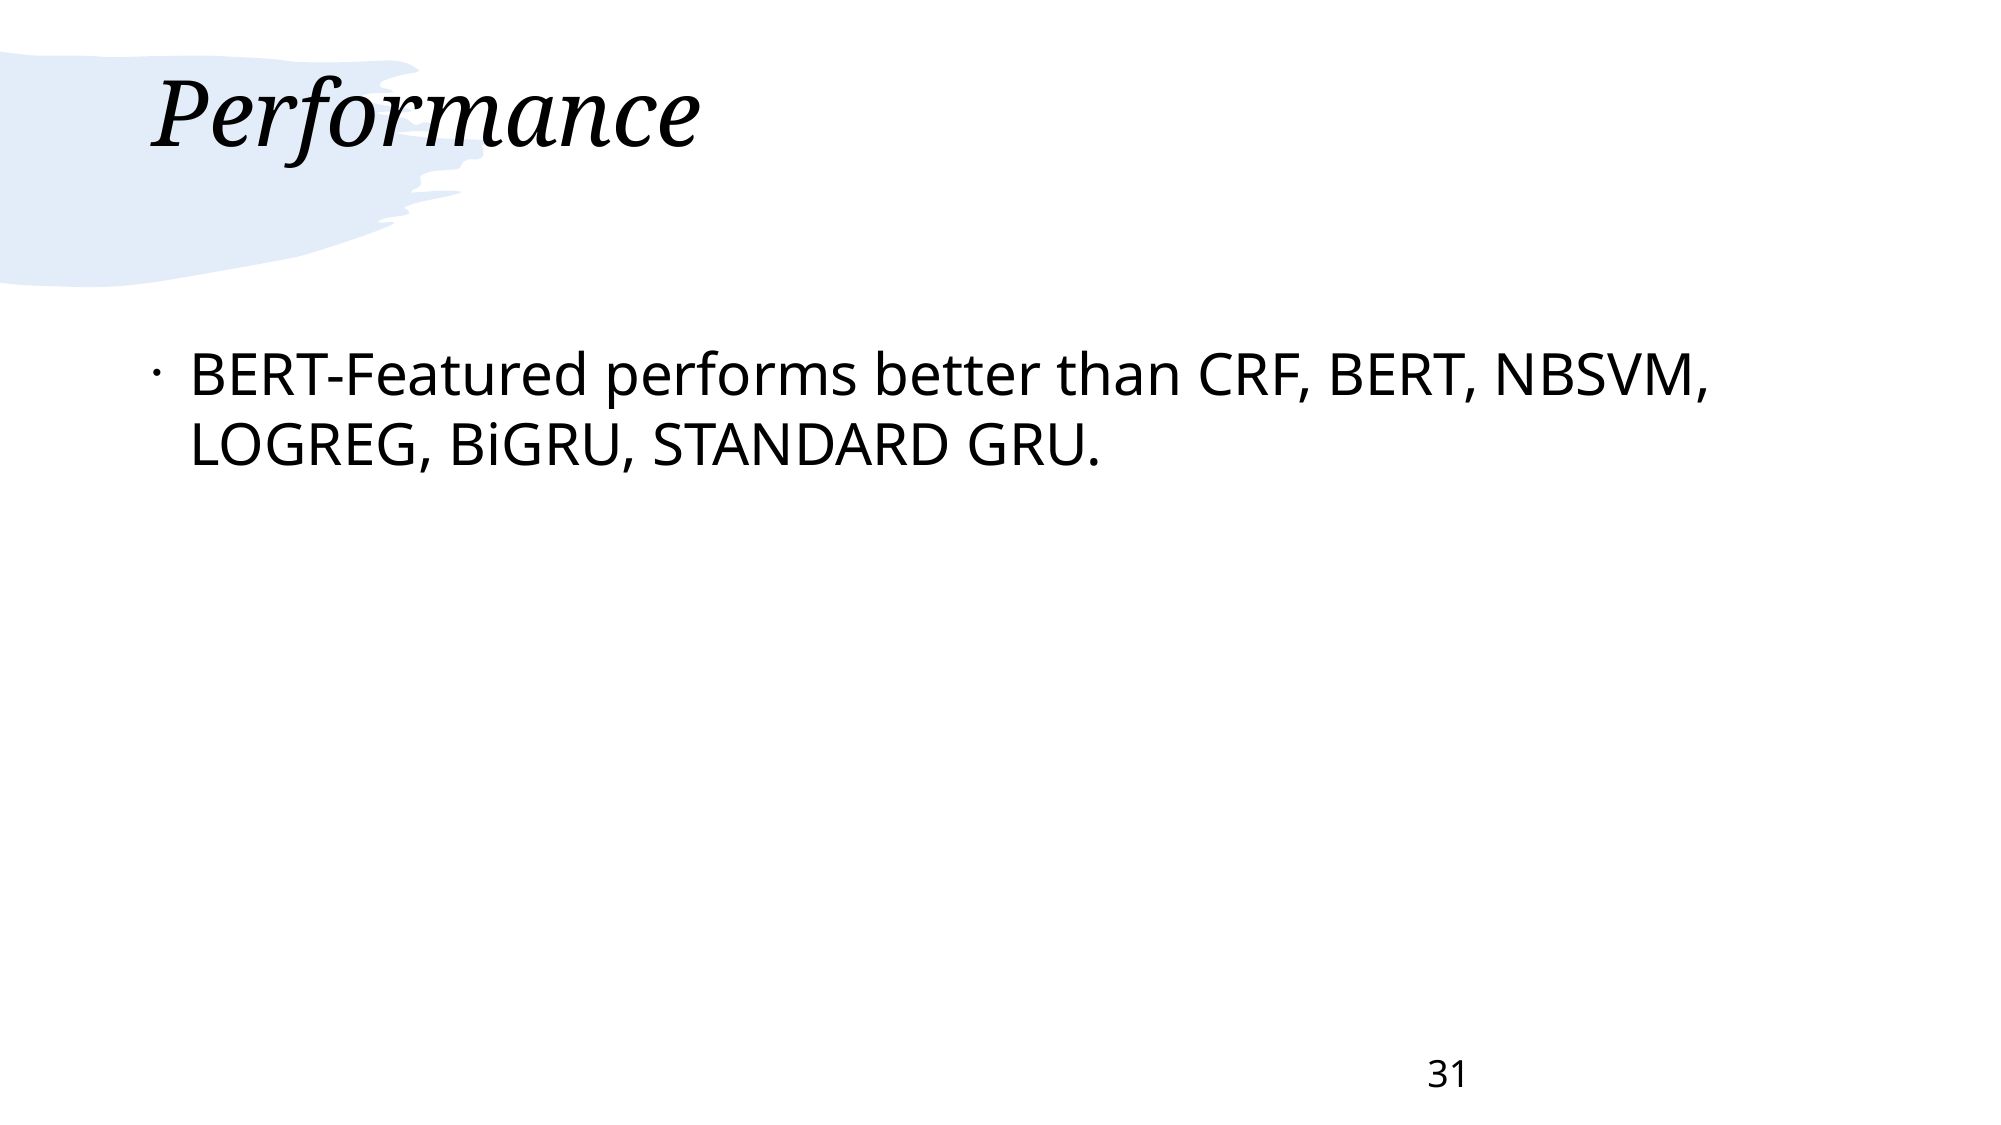

# Performance
BERT-Featured performs better than CRF, BERT, NBSVM, LOGREG, BiGRU, STANDARD GRU.